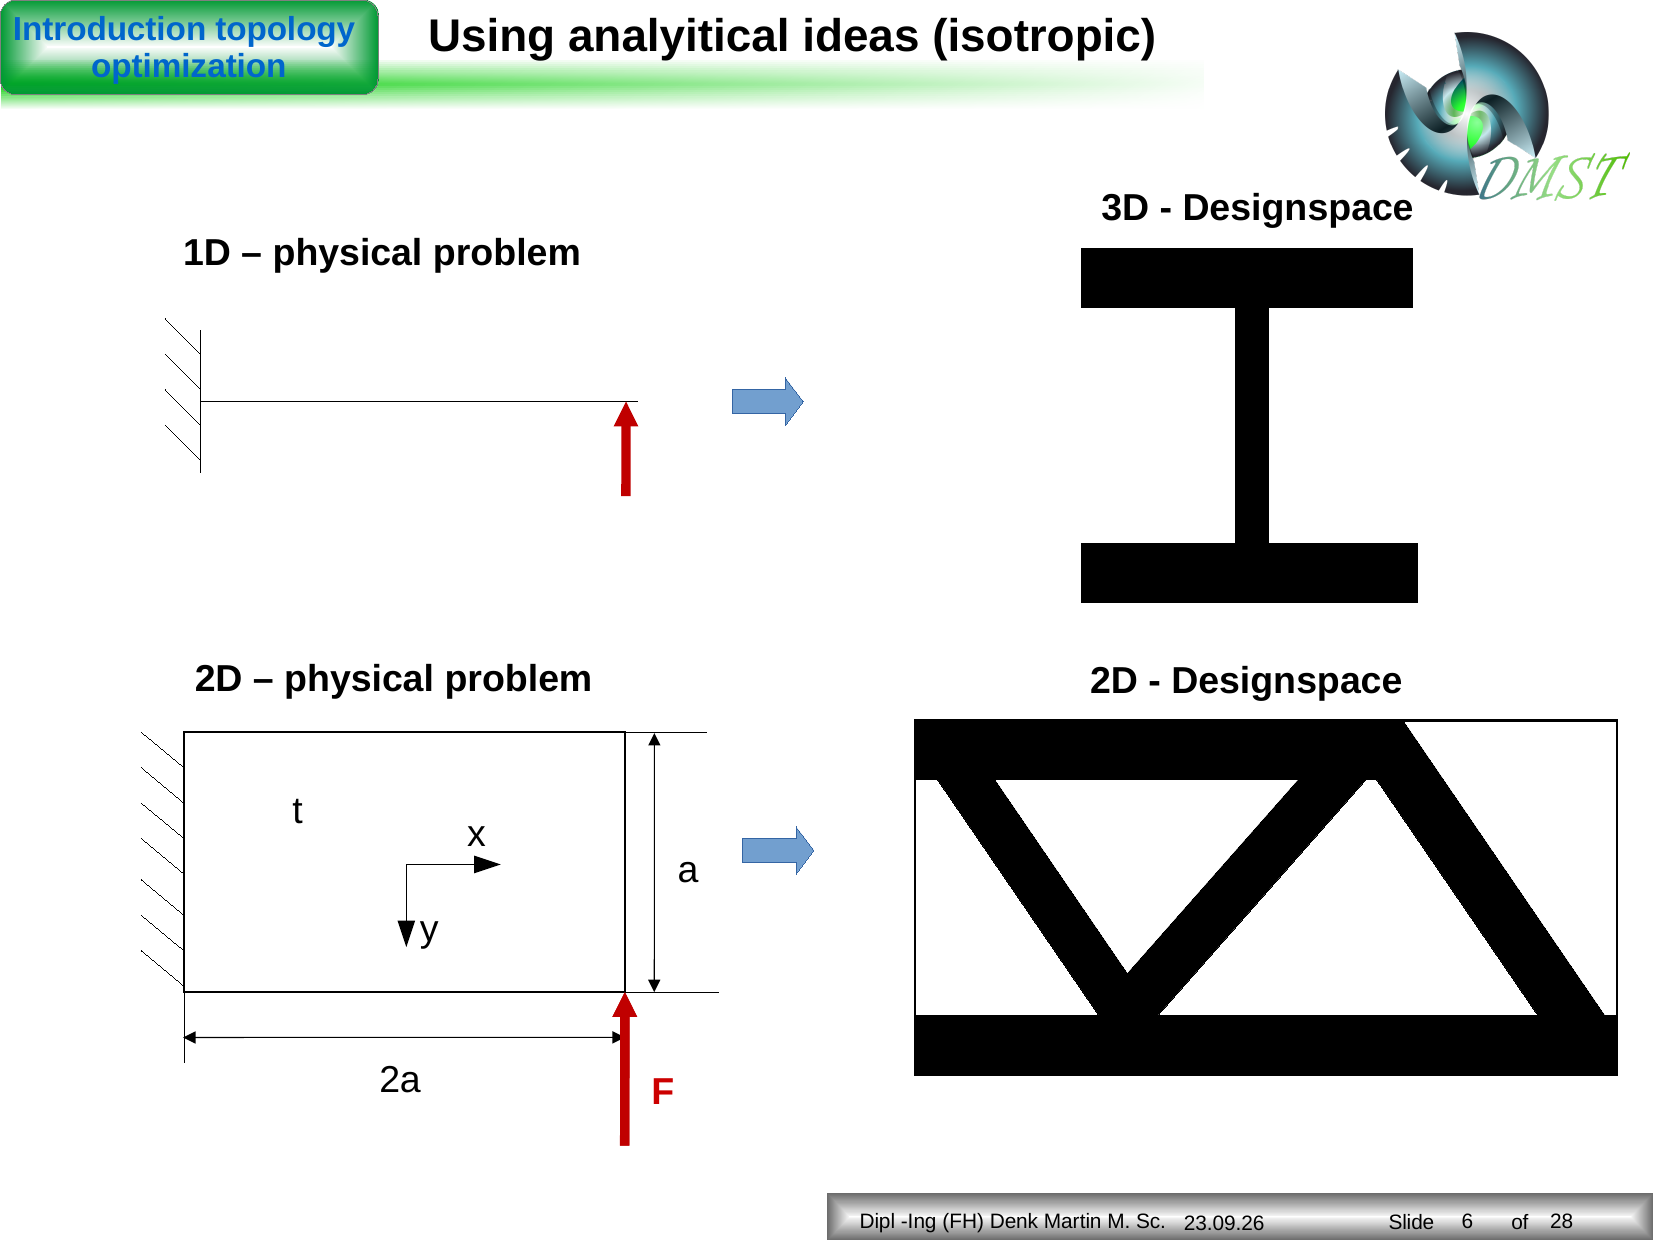

Introduction topology
optimization
Using analyitical ideas (isotropic)
3D - Designspace
1D – physical problem
2D – physical problem
2D - Designspace
t
x
a
y
2a
F